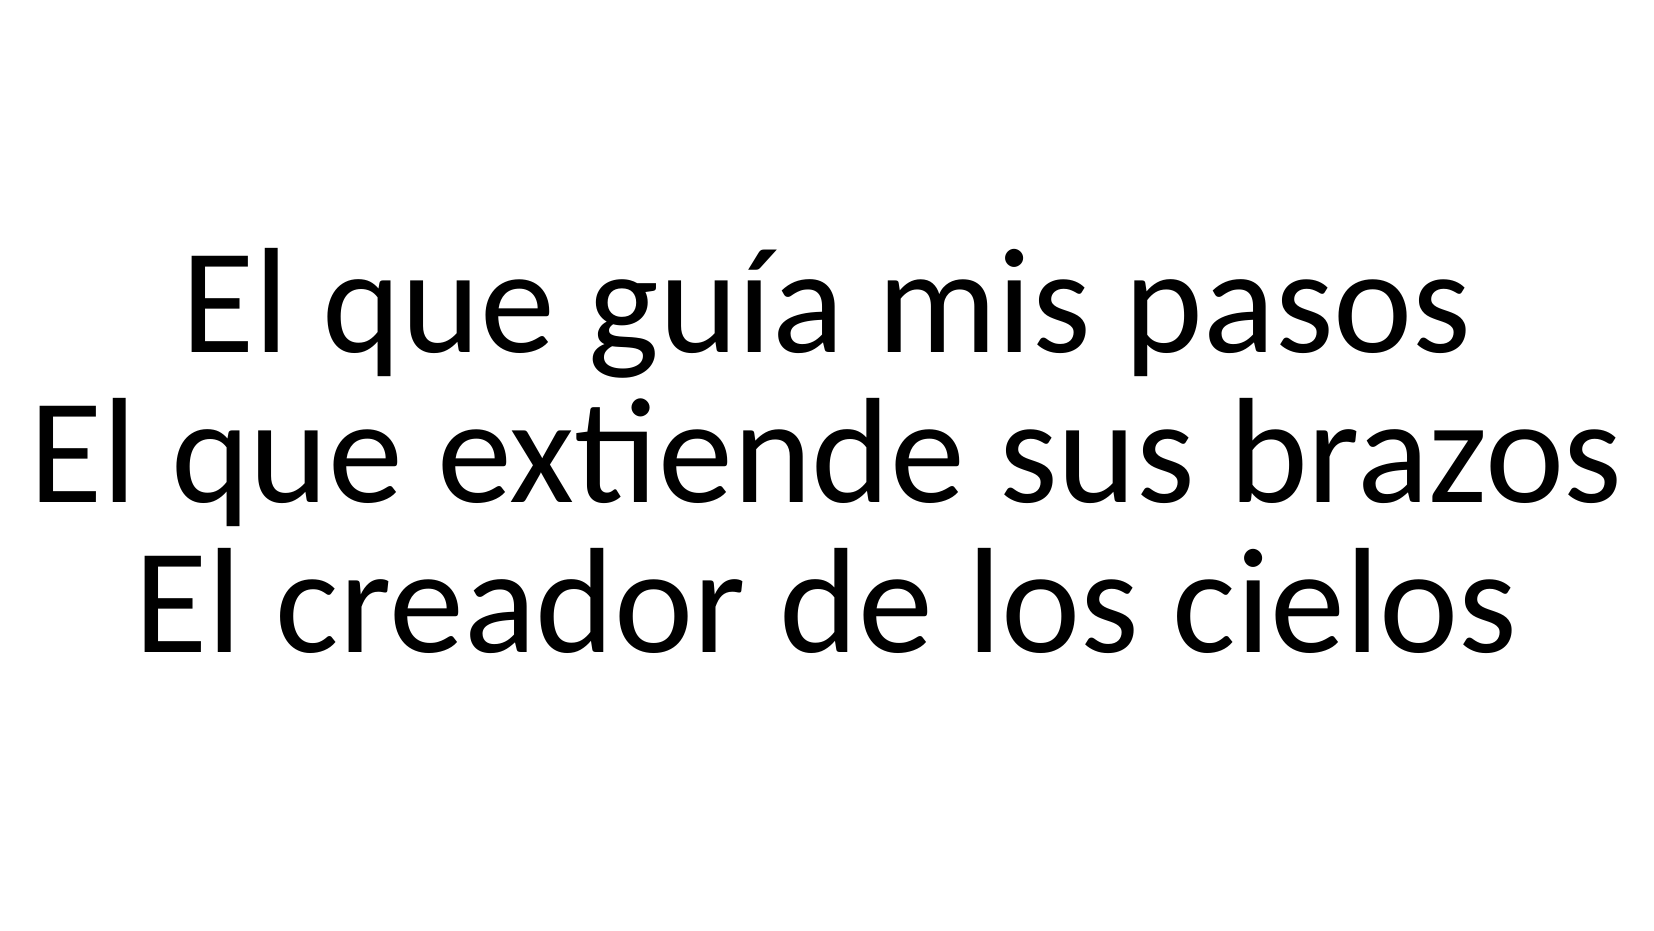

# El que guía mis pasos El que extiende sus brazos El creador de los cielos